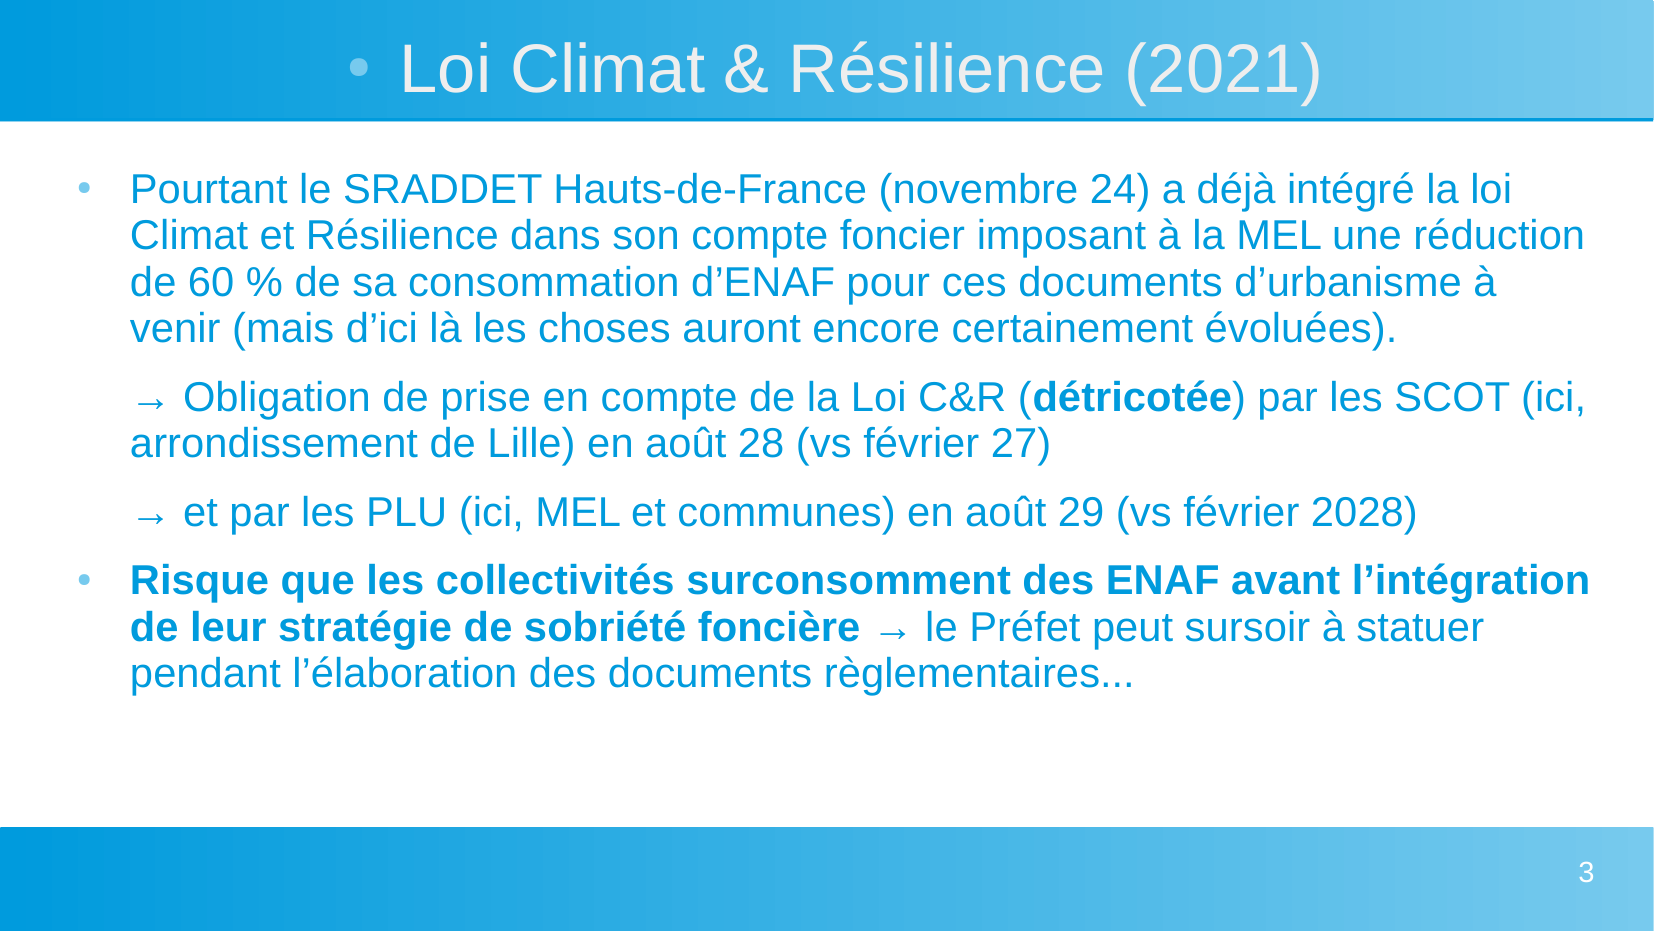

# Loi Climat & Résilience (2021)
Pourtant le SRADDET Hauts-de-France (novembre 24) a déjà intégré la loi Climat et Résilience dans son compte foncier imposant à la MEL une réduction de 60 % de sa consommation d’ENAF pour ces documents d’urbanisme à venir (mais d’ici là les choses auront encore certainement évoluées).
→ Obligation de prise en compte de la Loi C&R (détricotée) par les SCOT (ici, arrondissement de Lille) en août 28 (vs février 27)
→ et par les PLU (ici, MEL et communes) en août 29 (vs février 2028)
Risque que les collectivités surconsomment des ENAF avant l’intégration de leur stratégie de sobriété foncière → le Préfet peut sursoir à statuer pendant l’élaboration des documents règlementaires...
3